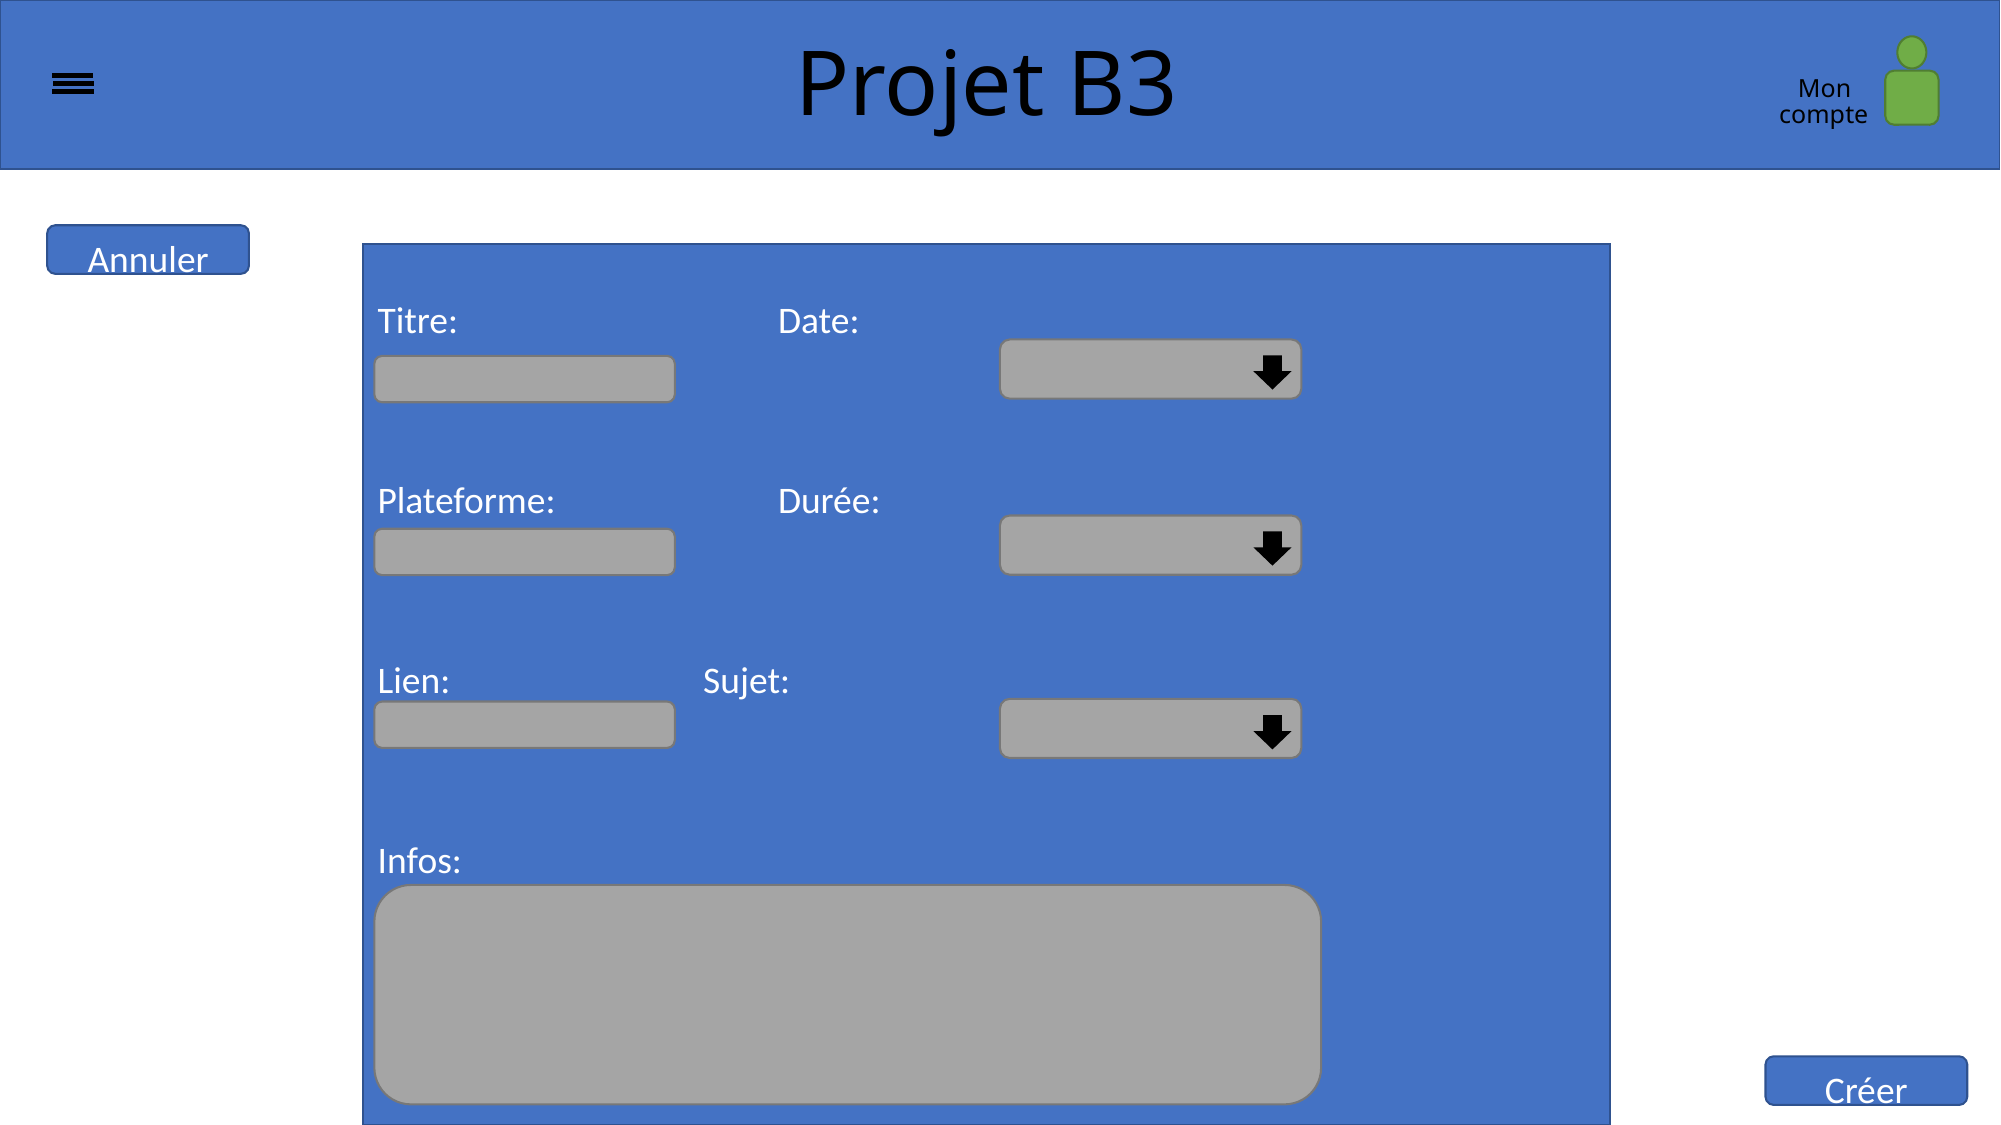

Projet B3
Mon
compte
Annuler
Titre:				 Date:
Plateforme:			 Durée:
Lien:				 Sujet:
Infos:
Créer